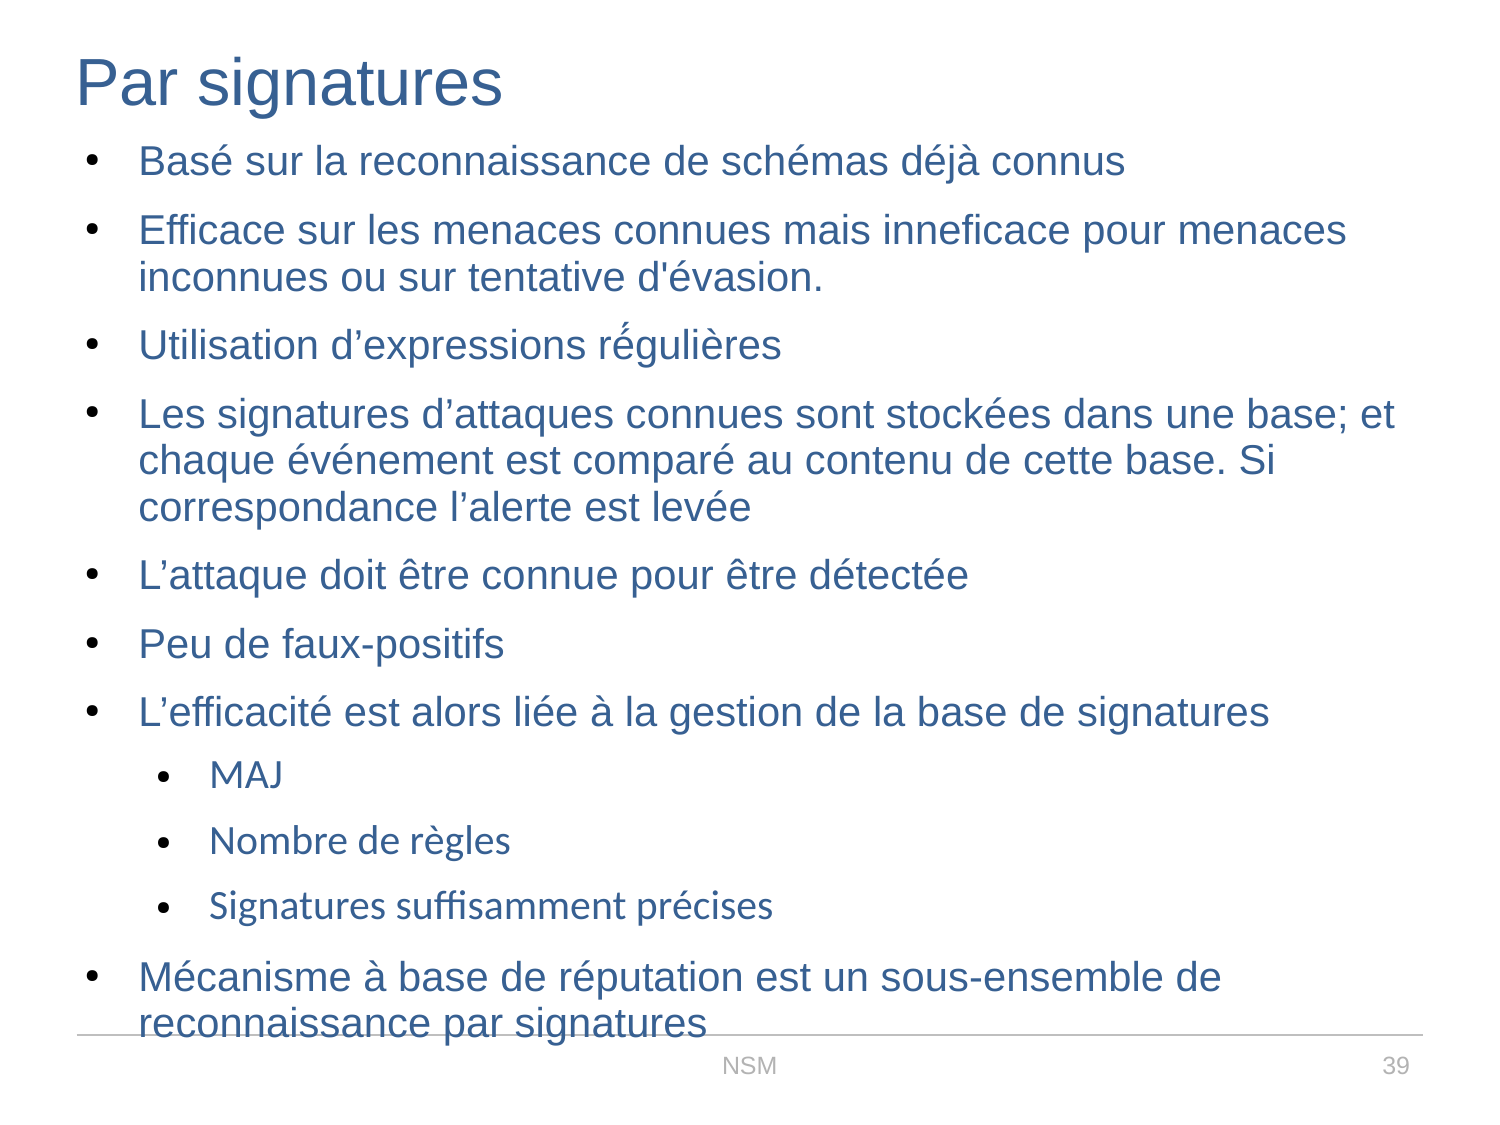

Basé sur la reconnaissance de schémas déjà connus
Efficace sur les menaces connues mais inneficace pour menaces inconnues ou sur tentative d'évasion.
Utilisation d’expressions ré́gulières
Les signatures d’attaques connues sont stockées dans une base; et chaque événement est comparé au contenu de cette base. Si correspondance l’alerte est levée
L’attaque doit être connue pour être détectée
Peu de faux-positifs
L’efficacité est alors liée à la gestion de la base de signatures
MAJ
Nombre de règles
Signatures suffisamment précises
Mécanisme à base de réputation est un sous-ensemble de reconnaissance par signatures
# Par signatures
Your footer here
39